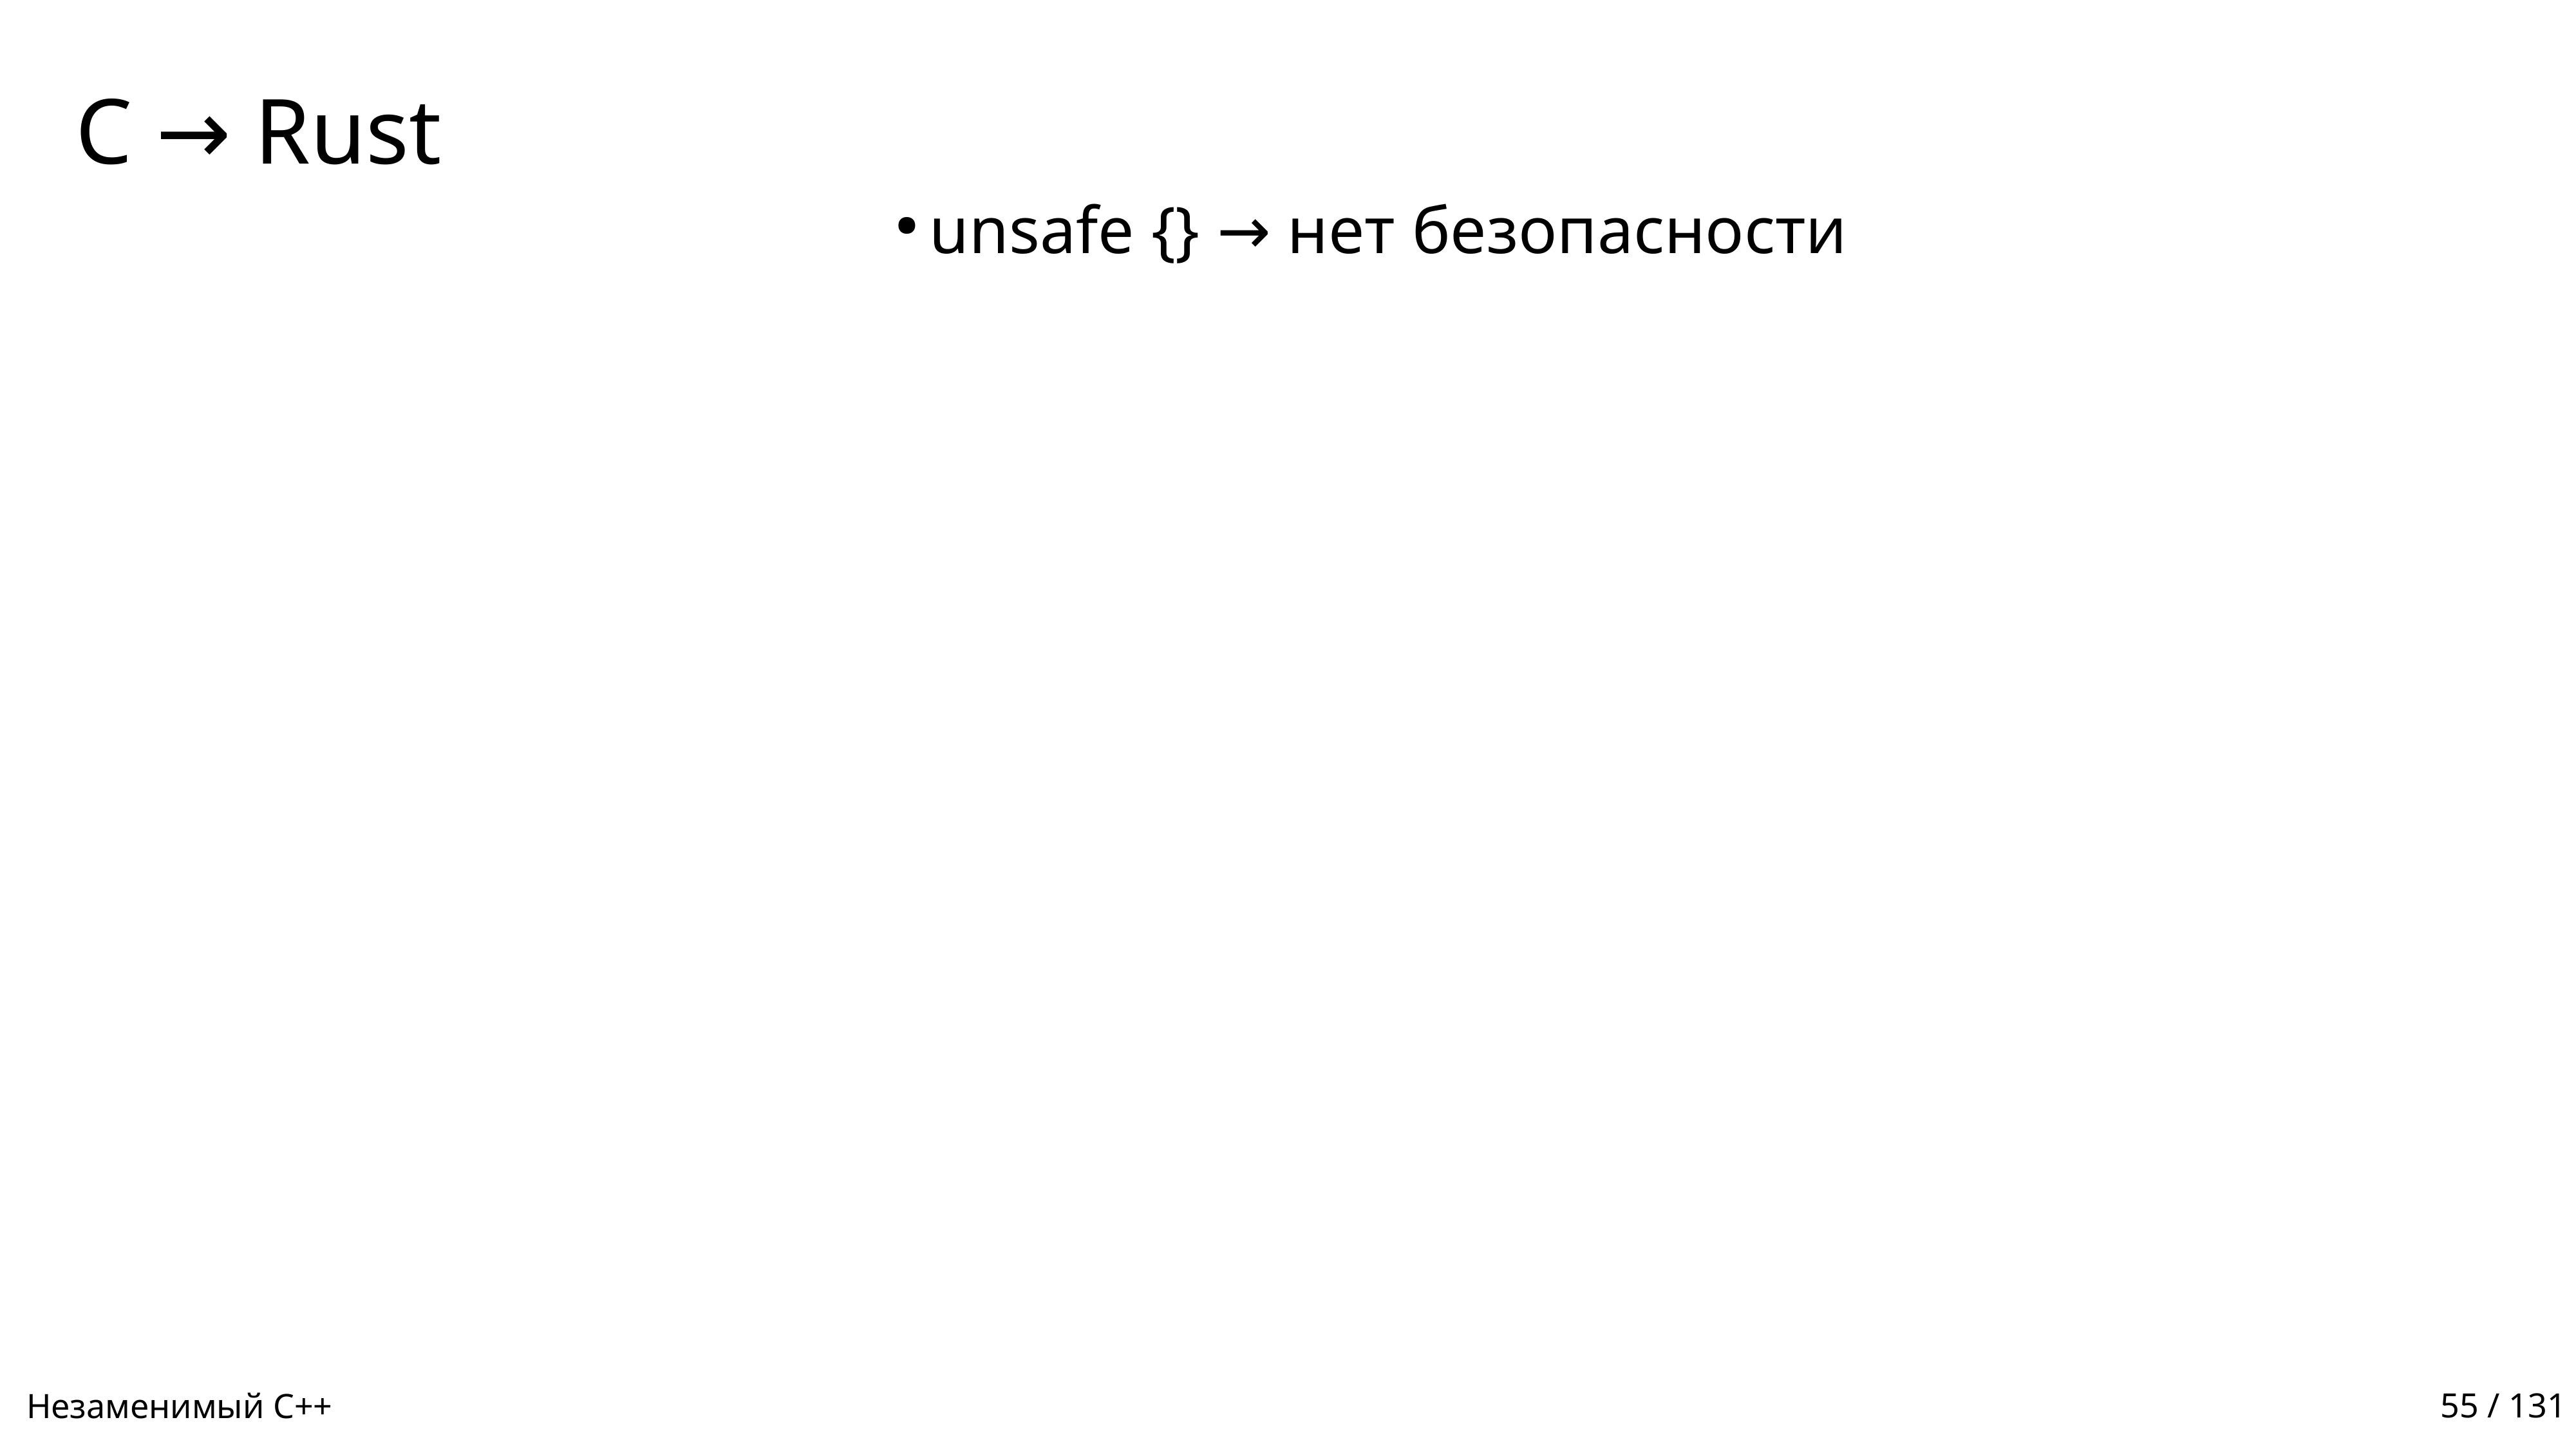

# C → Rust
unsafe {} → нет безопасности
Незаменимый C++